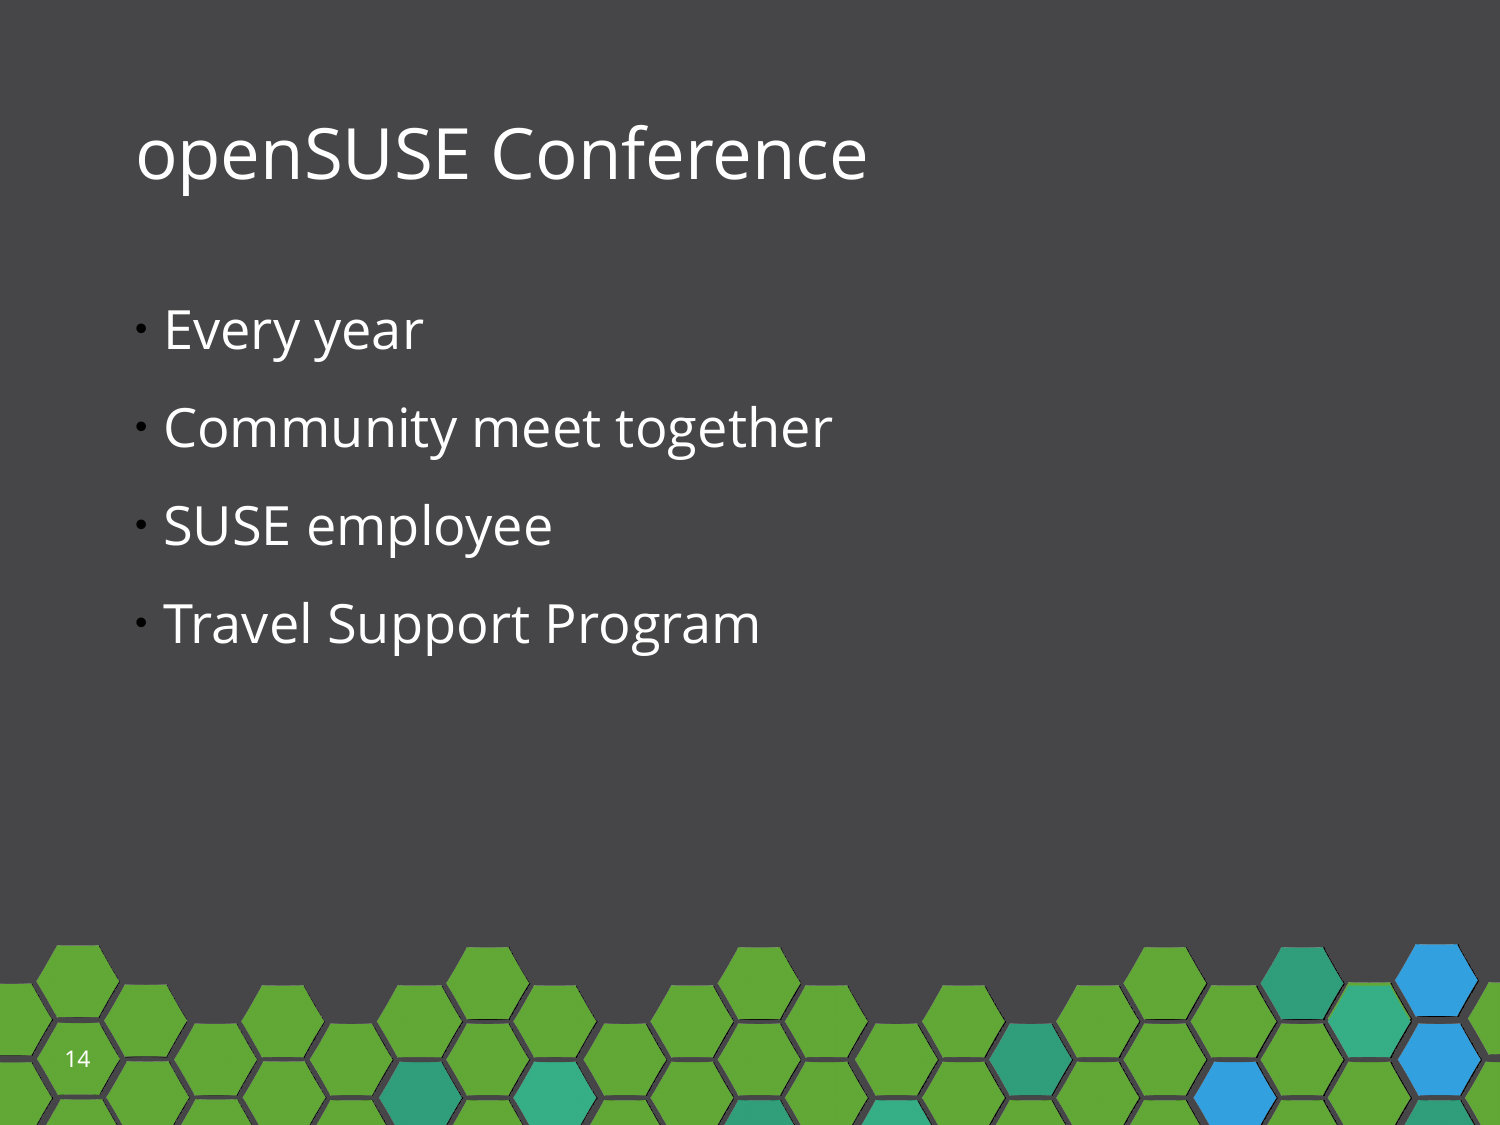

# openSUSE Conference
Every year
Community meet together
SUSE employee
Travel Support Program